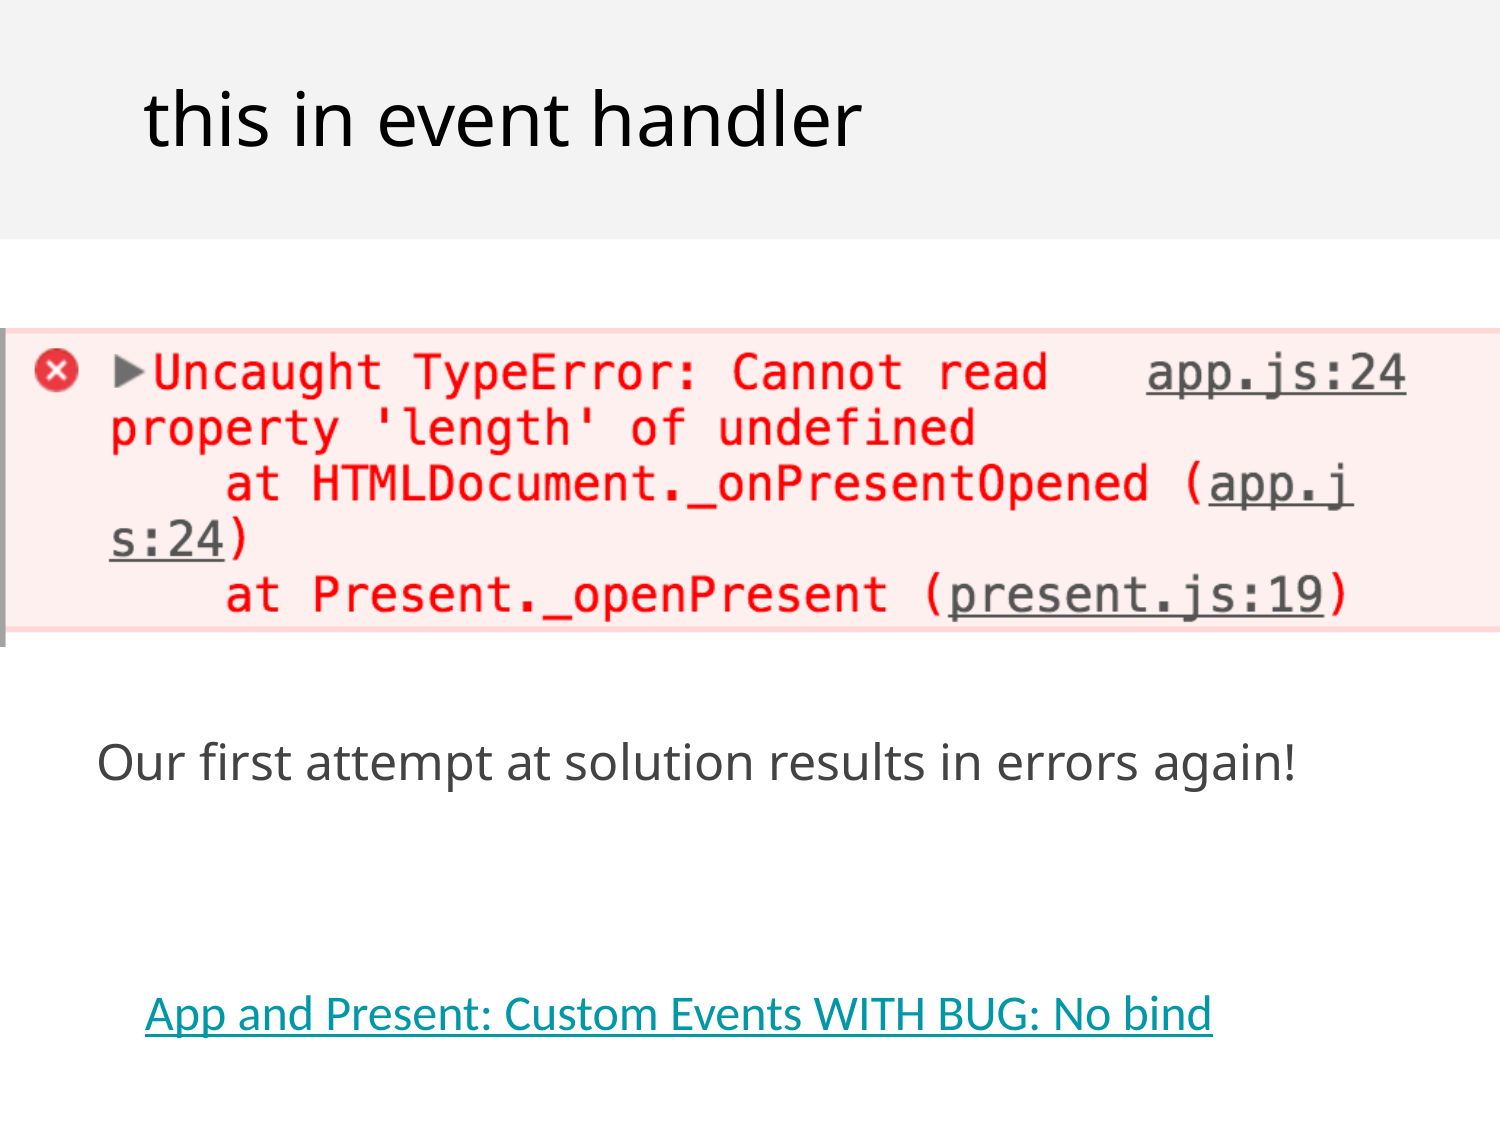

# this in event handler
Our first attempt at solution results in errors again!
App and Present: Custom Events WITH BUG: No bind